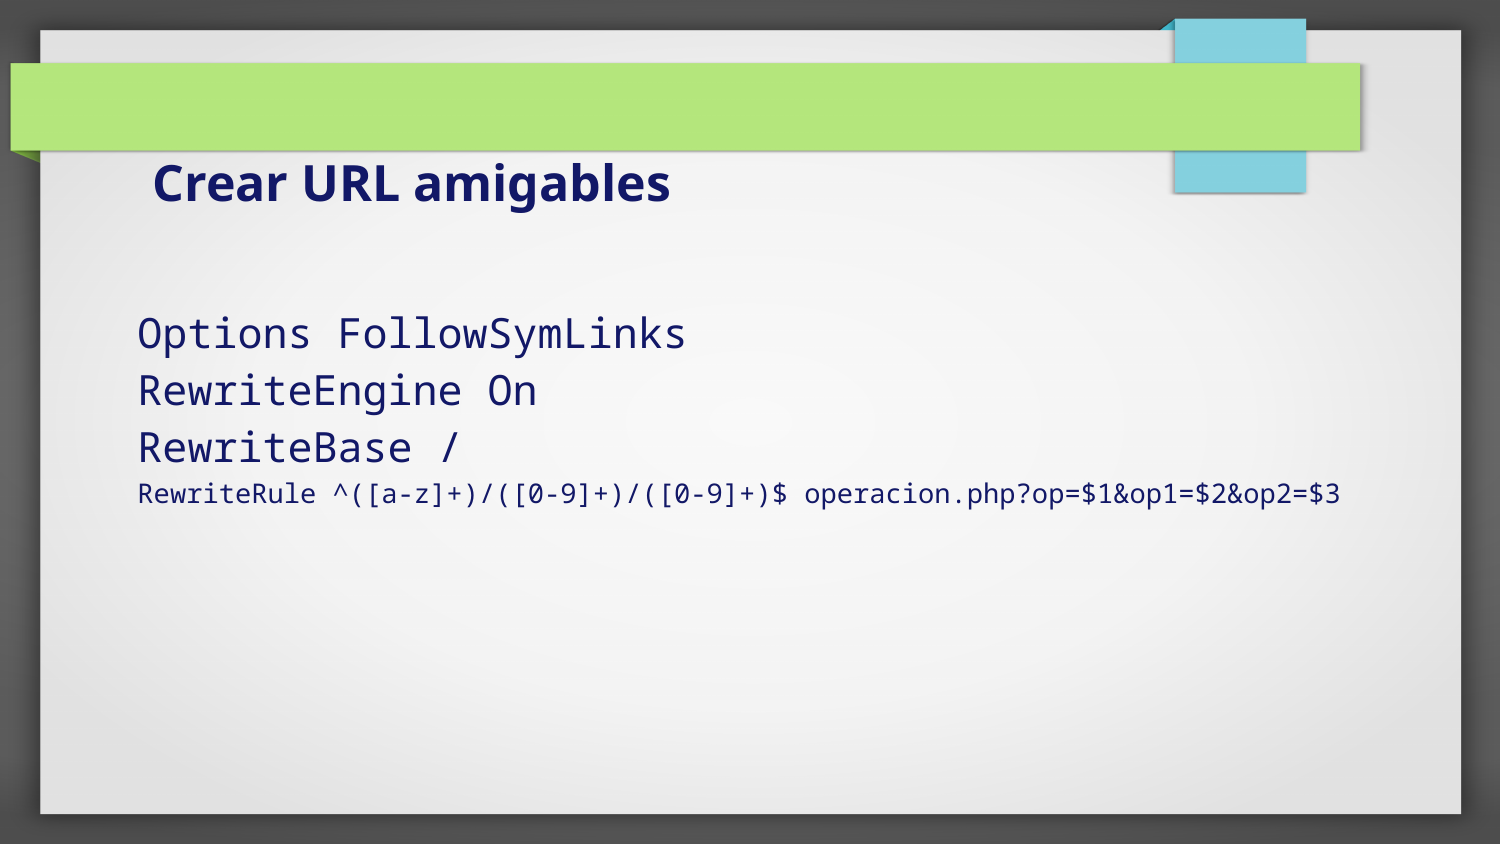

# Crear URL amigables
Options FollowSymLinks
RewriteEngine On
RewriteBase /
RewriteRule ^([a-z]+)/([0-9]+)/([0-9]+)$ operacion.php?op=$1&op1=$2&op2=$3